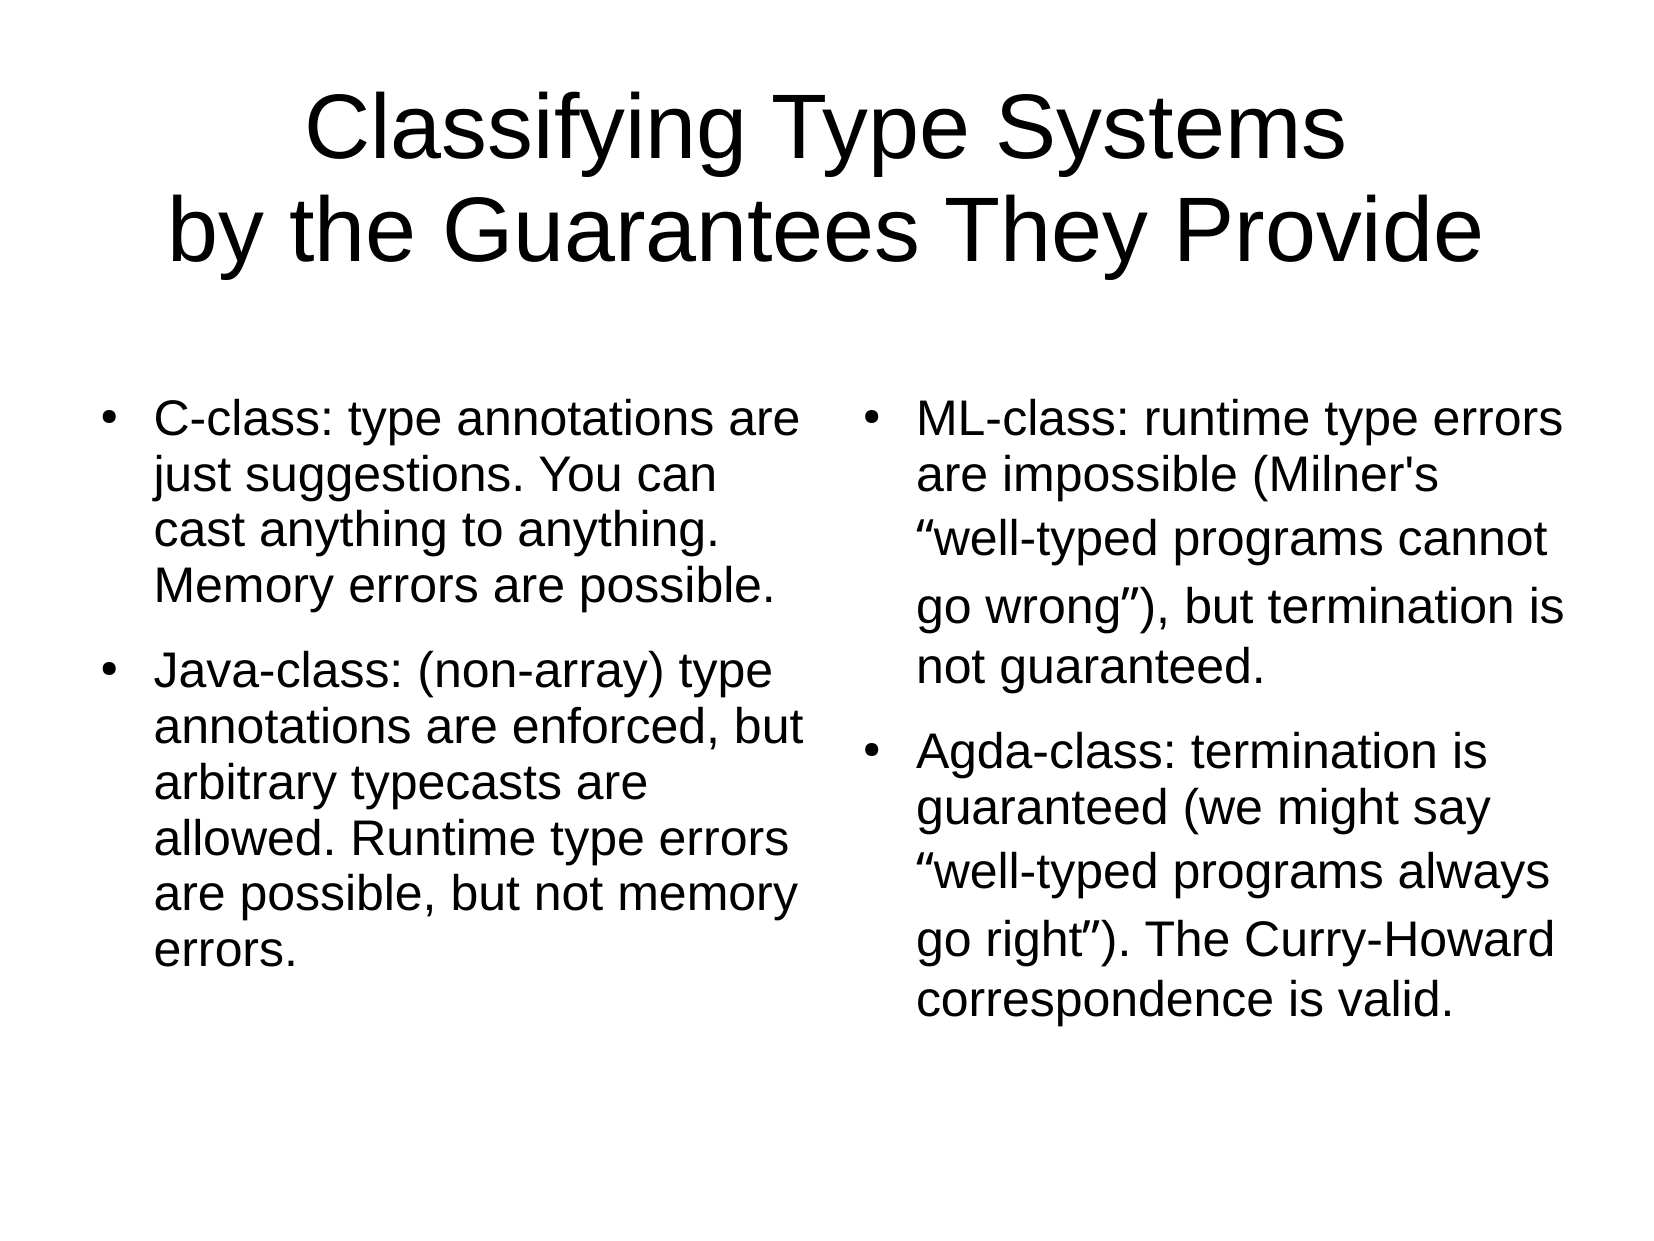

# Classifying Type Systems by the Guarantees They Provide
C-class: type annotations are just suggestions. You can cast anything to anything. Memory errors are possible.
Java-class: (non-array) type annotations are enforced, but arbitrary typecasts are allowed. Runtime type errors are possible, but not memory errors.
ML-class: runtime type errors are impossible (Milner's “well-typed programs cannot go wrong”), but termination is not guaranteed.
Agda-class: termination is guaranteed (we might say “well-typed programs always go right”). The Curry-Howard correspondence is valid.